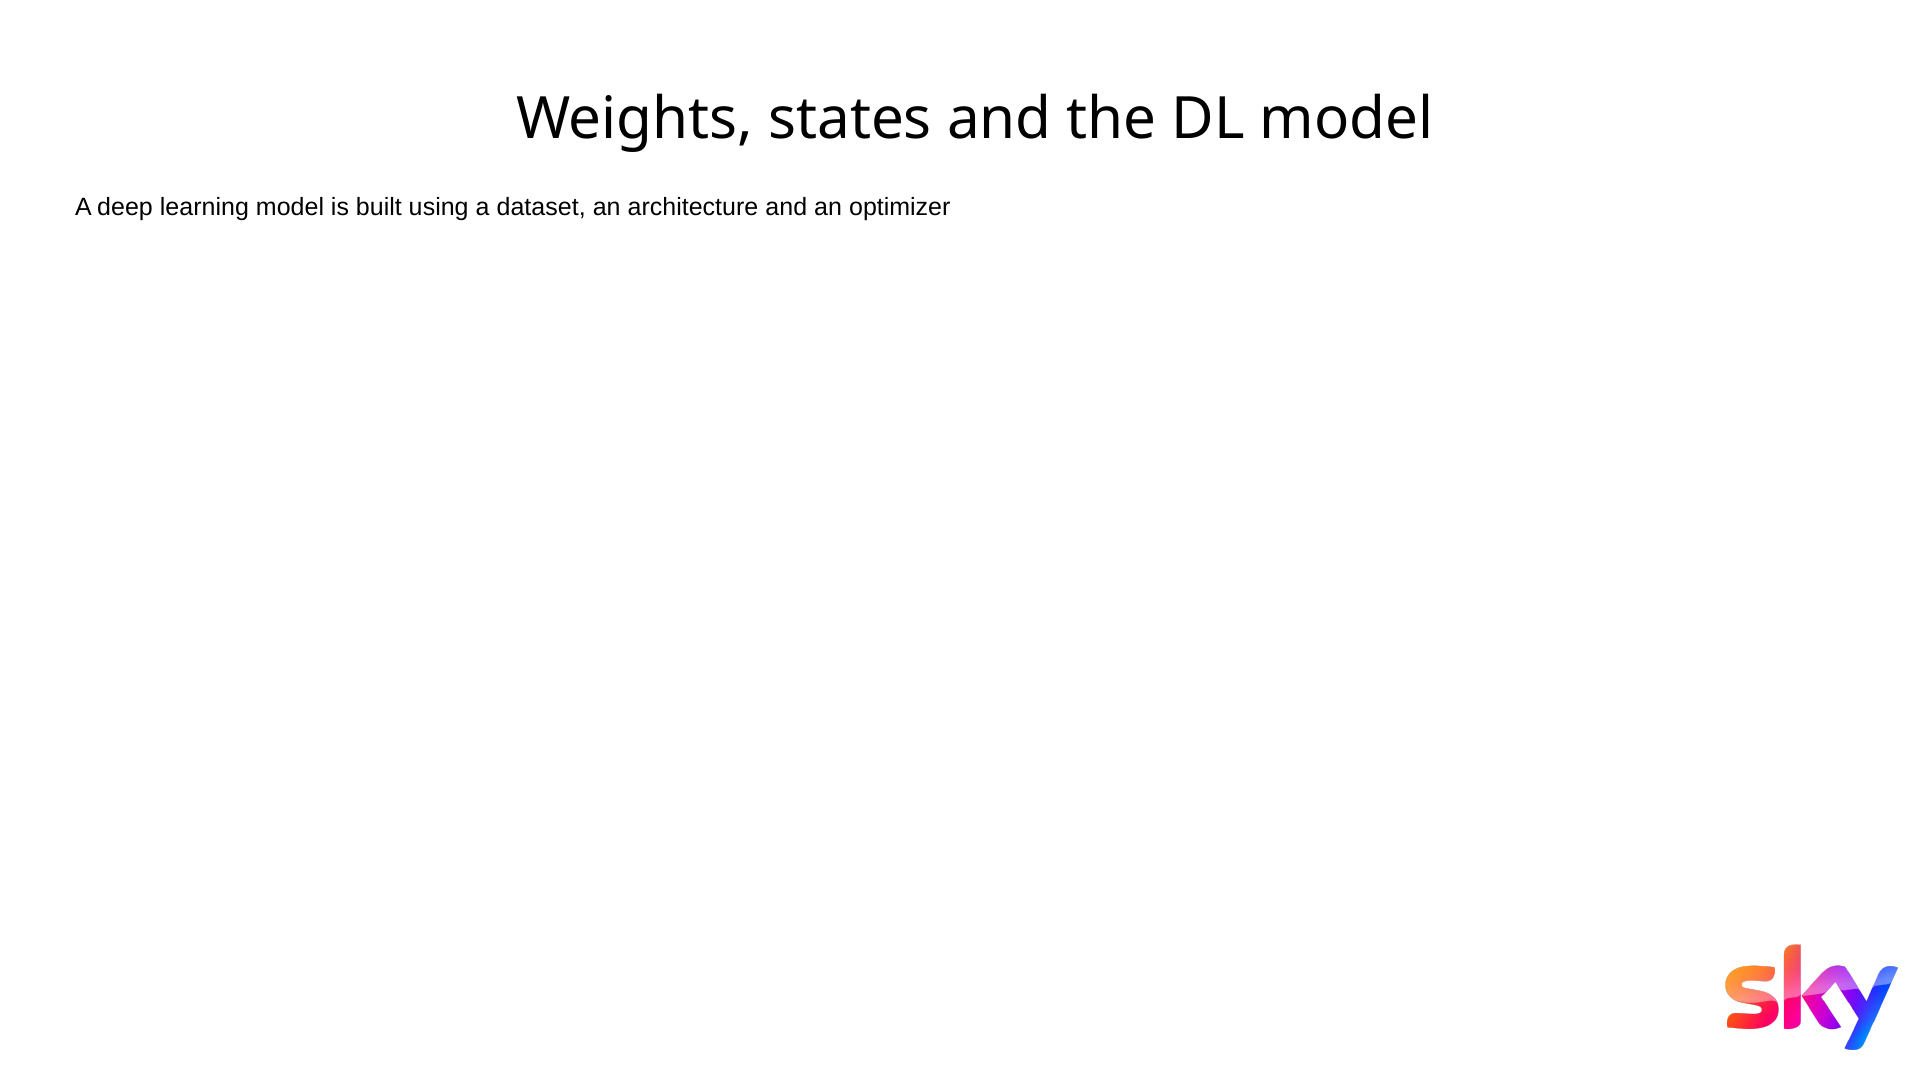

Weights, states and the DL model
# A deep learning model is built using a dataset, an architecture and an optimizer